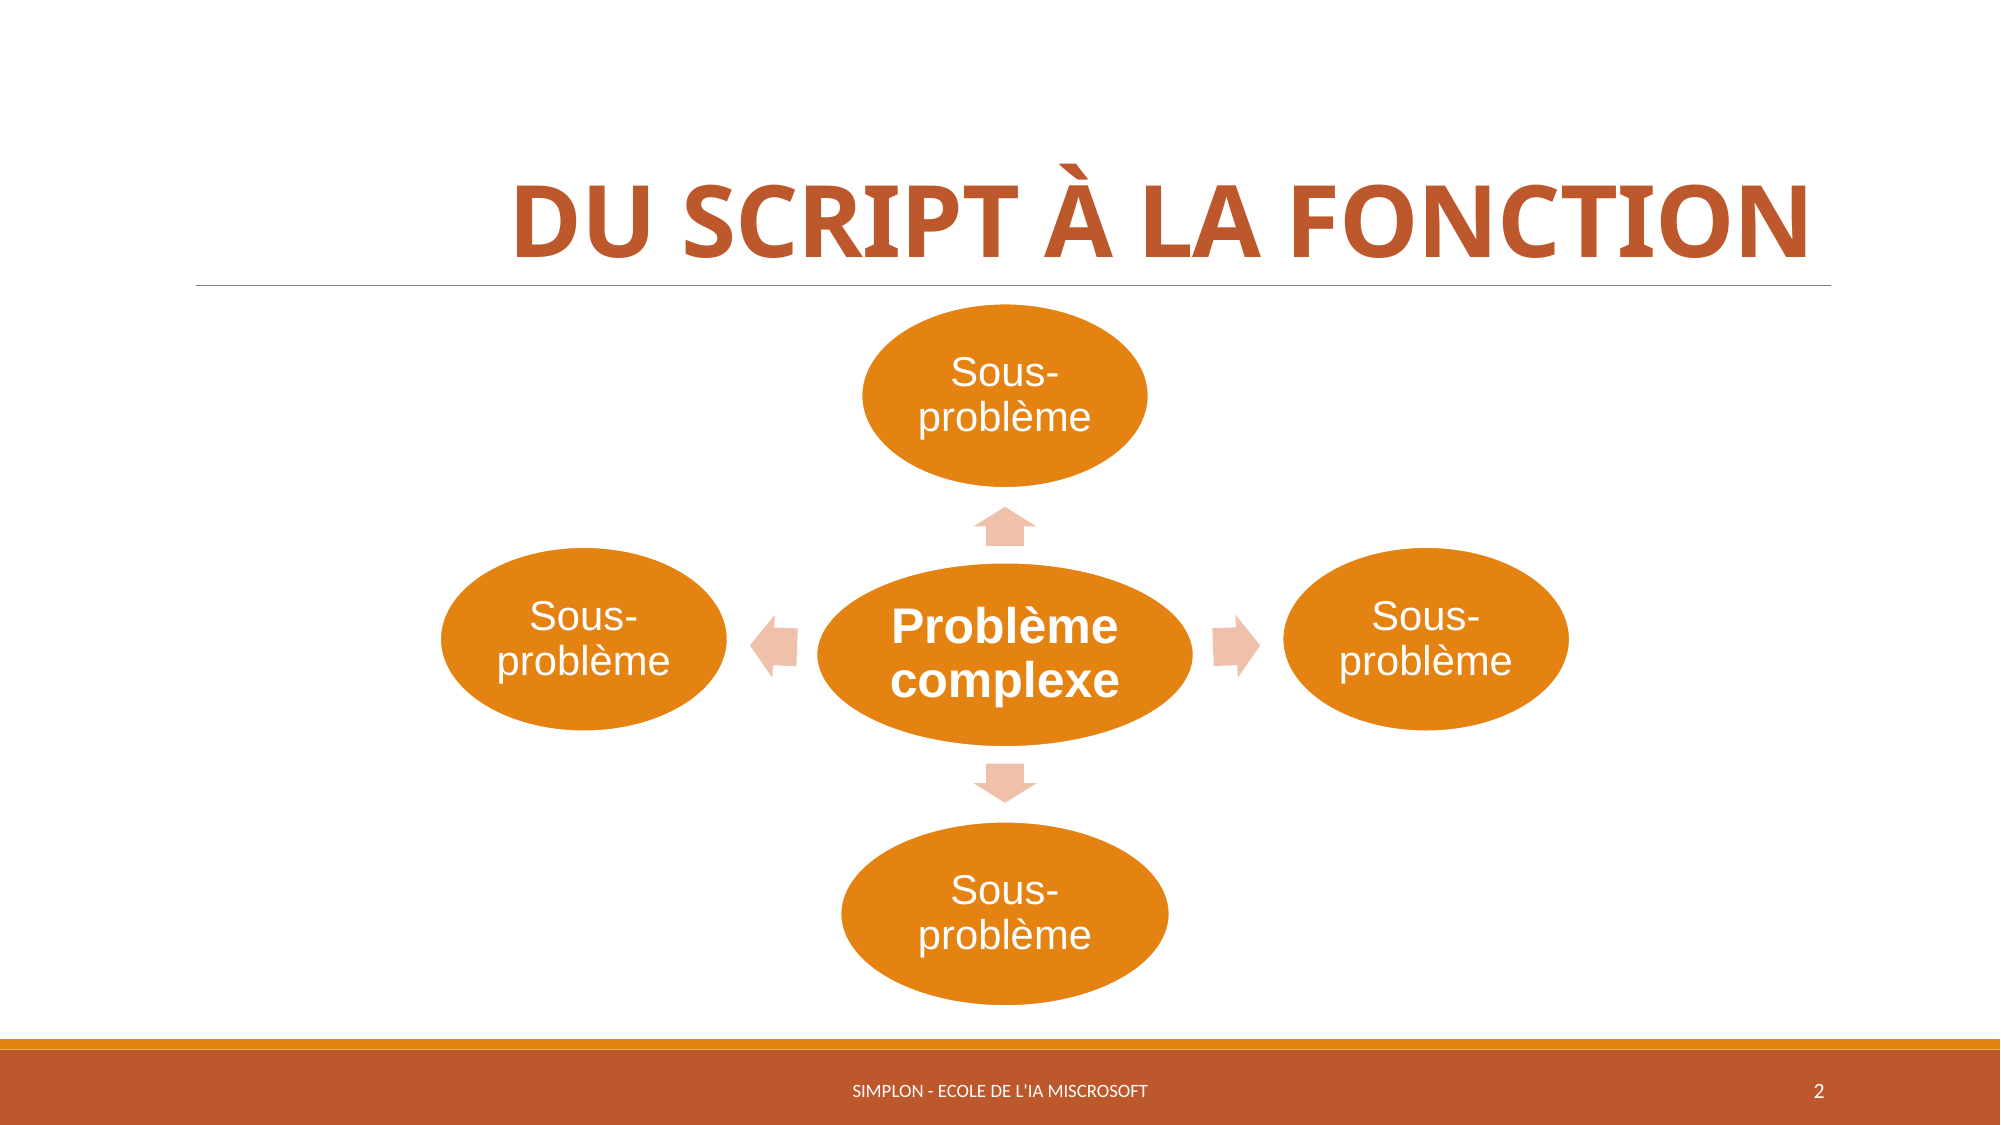

DU SCRIPT À LA FONCTION
Sous-problème
Sous-problème
Sous-problème
Problème complexe
Sous-problème
Simplon - Ecole de l'IA Miscrosoft